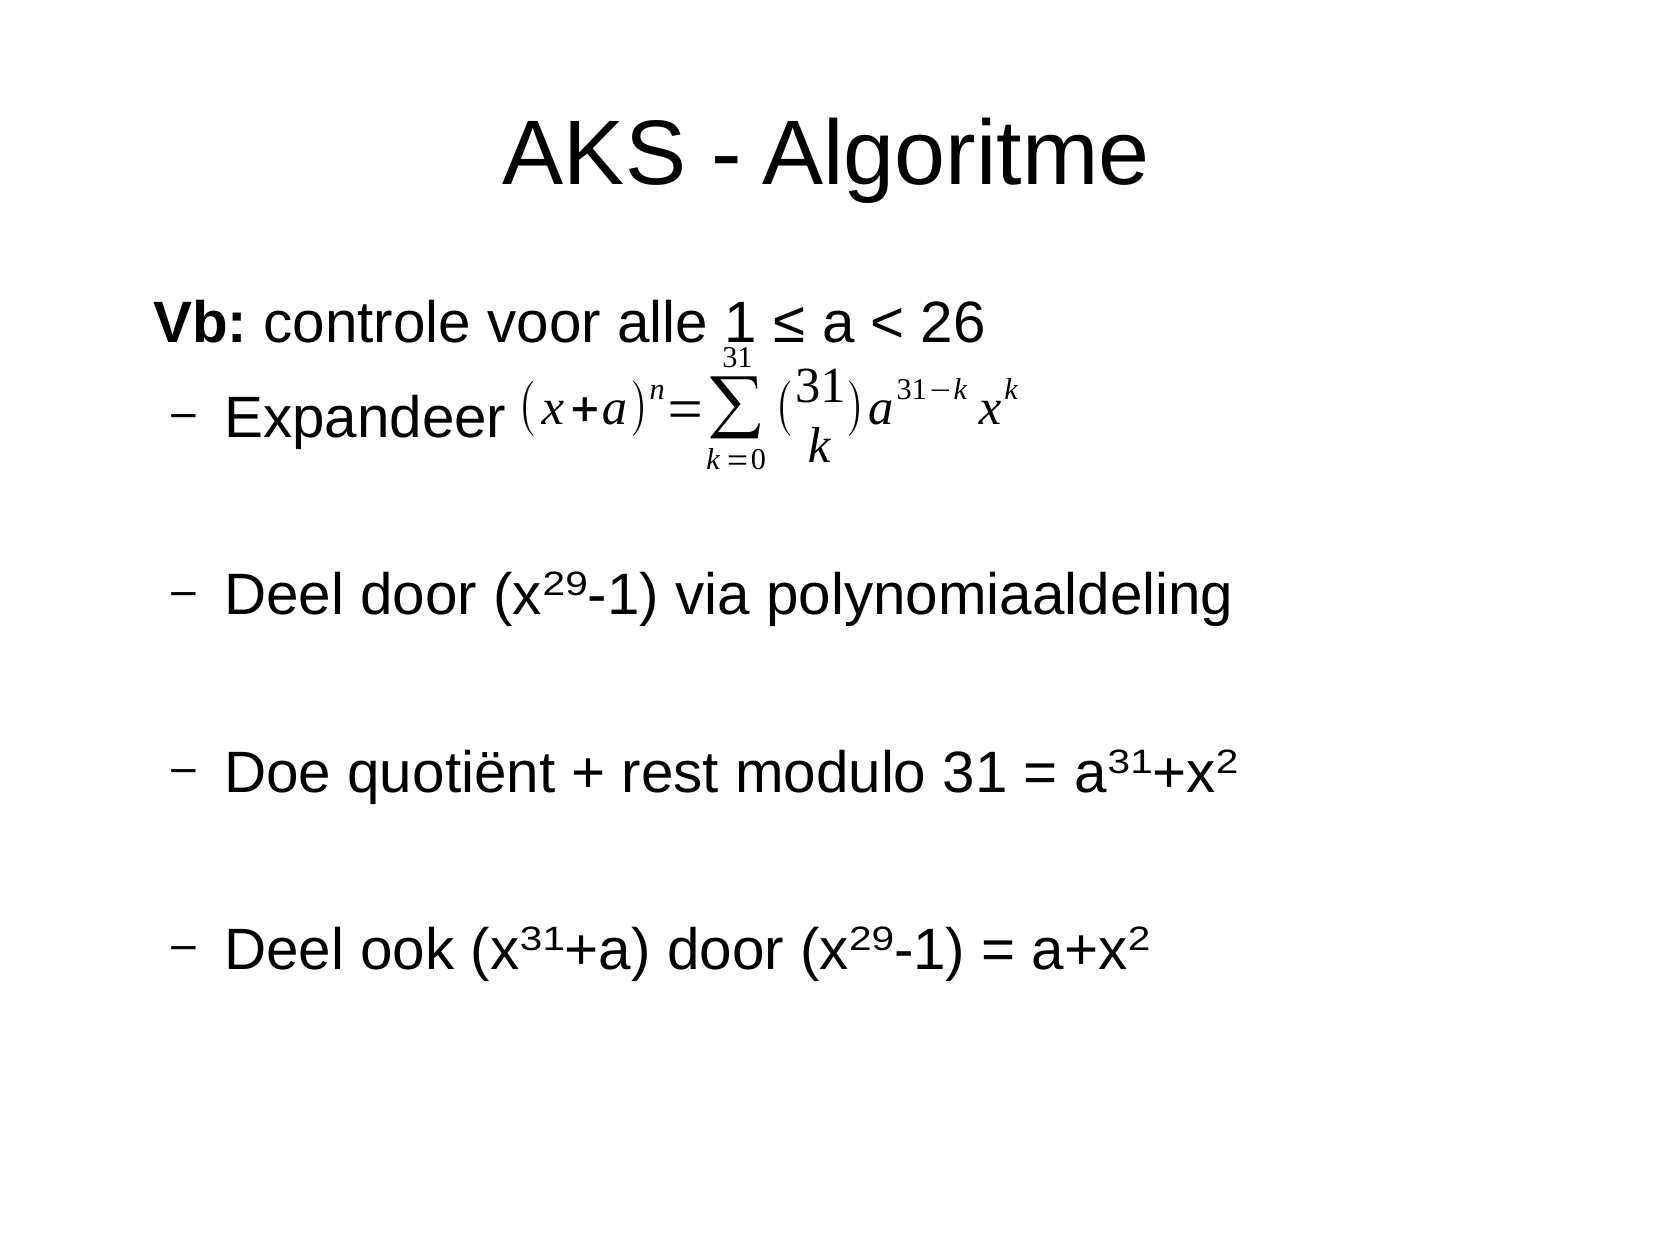

# AKS - Algoritme
Vb: controle voor alle 1 ≤ a < 26
Expandeer
Deel door (x29-1) via polynomiaaldeling
Doe quotiënt + rest modulo 31 = a31+x2
Deel ook (x31+a) door (x29-1) = a+x2